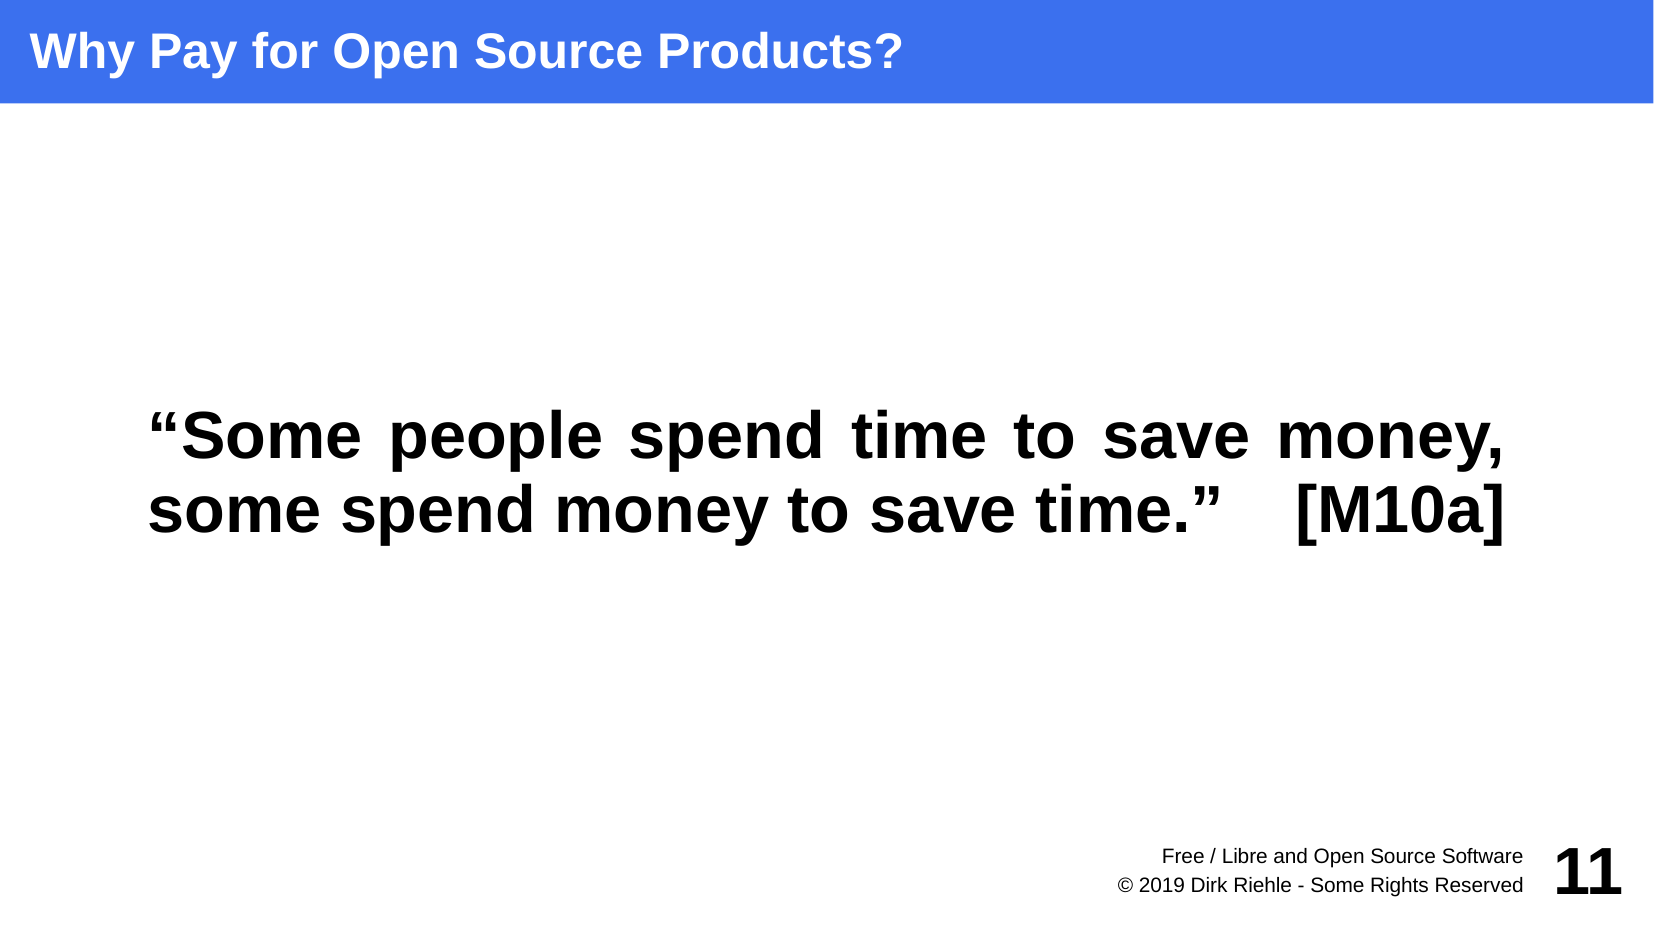

# Why Pay for Open Source Products?
“Some people spend time to save money, some spend money to save time.”	[M10a]
Free / Libre and Open Source Software
11
© 2019 Dirk Riehle - Some Rights Reserved